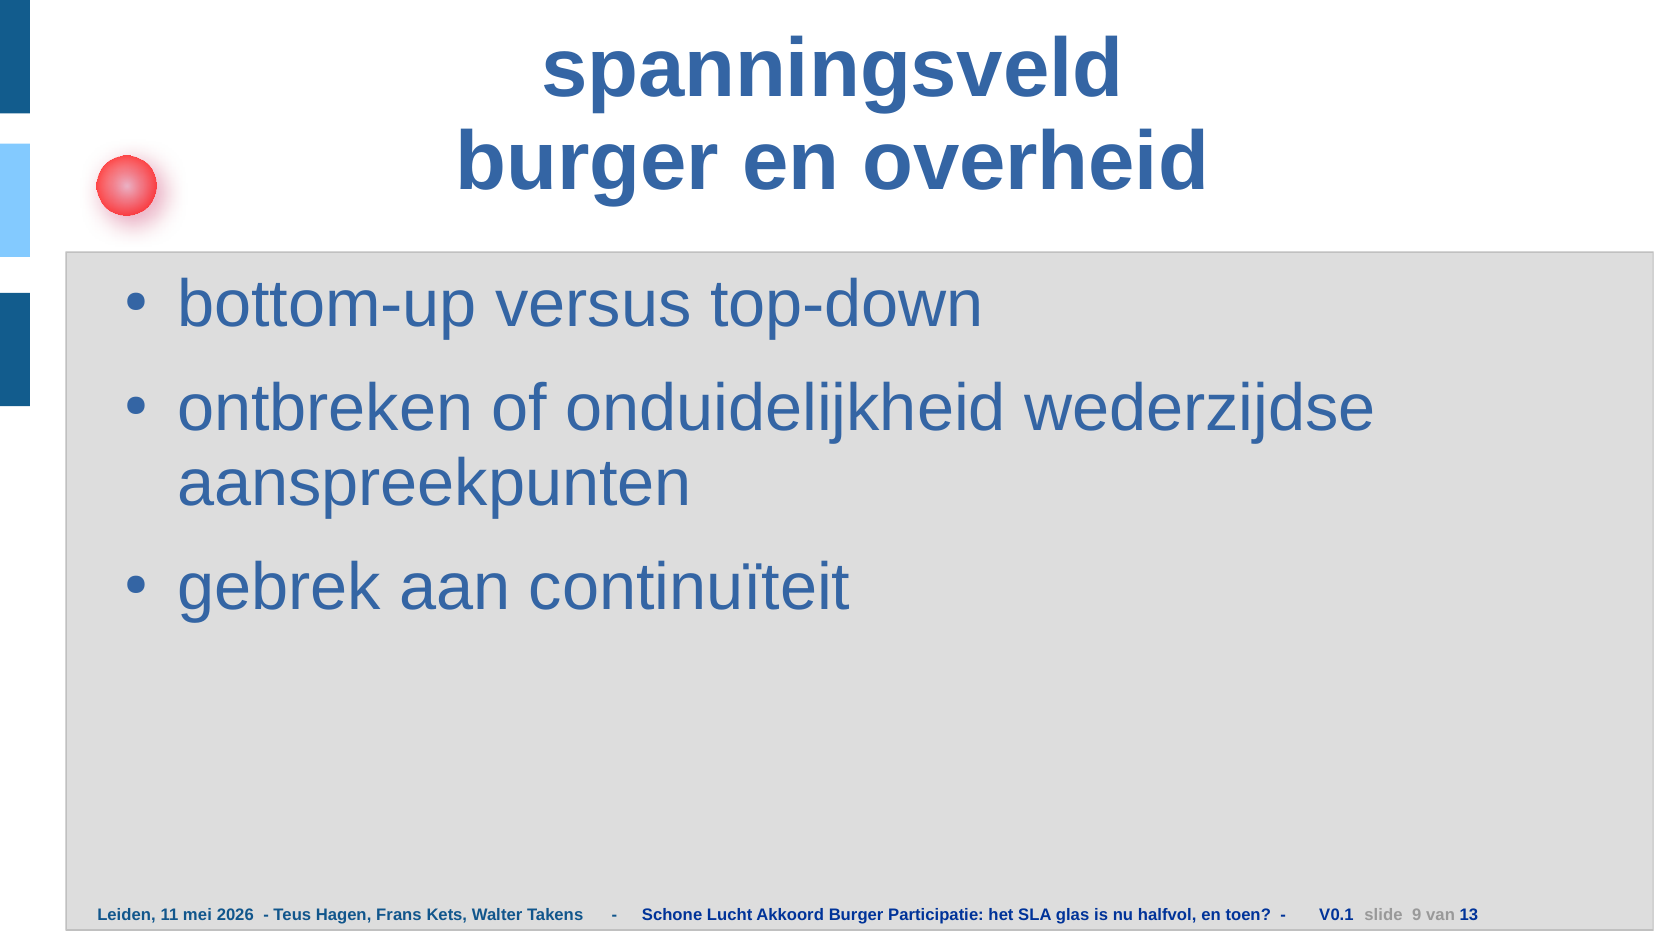

# spanningsveld burger en overheid
bottom-up versus top-down
ontbreken of onduidelijkheid wederzijdse aanspreekpunten
gebrek aan continuïteit